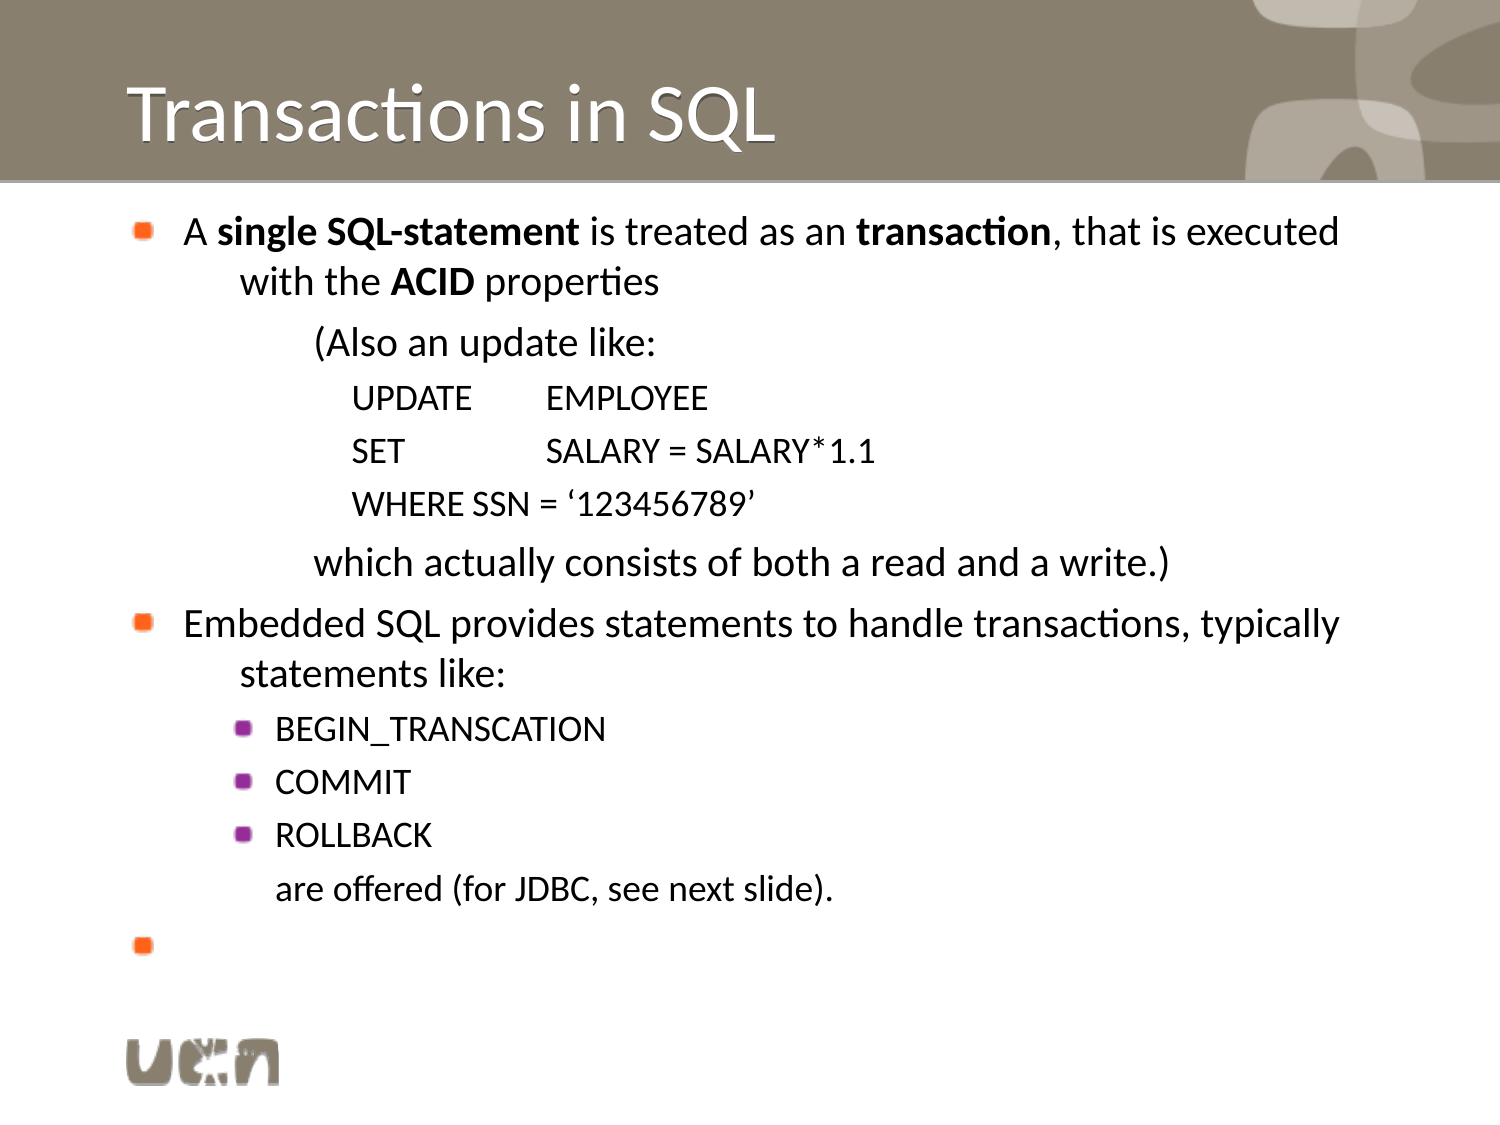

# Transactions in SQL
A single SQL-statement is treated as an transaction, that is executed with the ACID properties
	(Also an update like:
UPDATE 	EMPLOYEE
SET		SALARY = SALARY*1.1
WHERE	SSN = ‘123456789’
	which actually consists of both a read and a write.)
Embedded SQL provides statements to handle transactions, typically statements like:
BEGIN_TRANSCATION
COMMIT
ROLLBACK
are offered (for JDBC, see next slide).